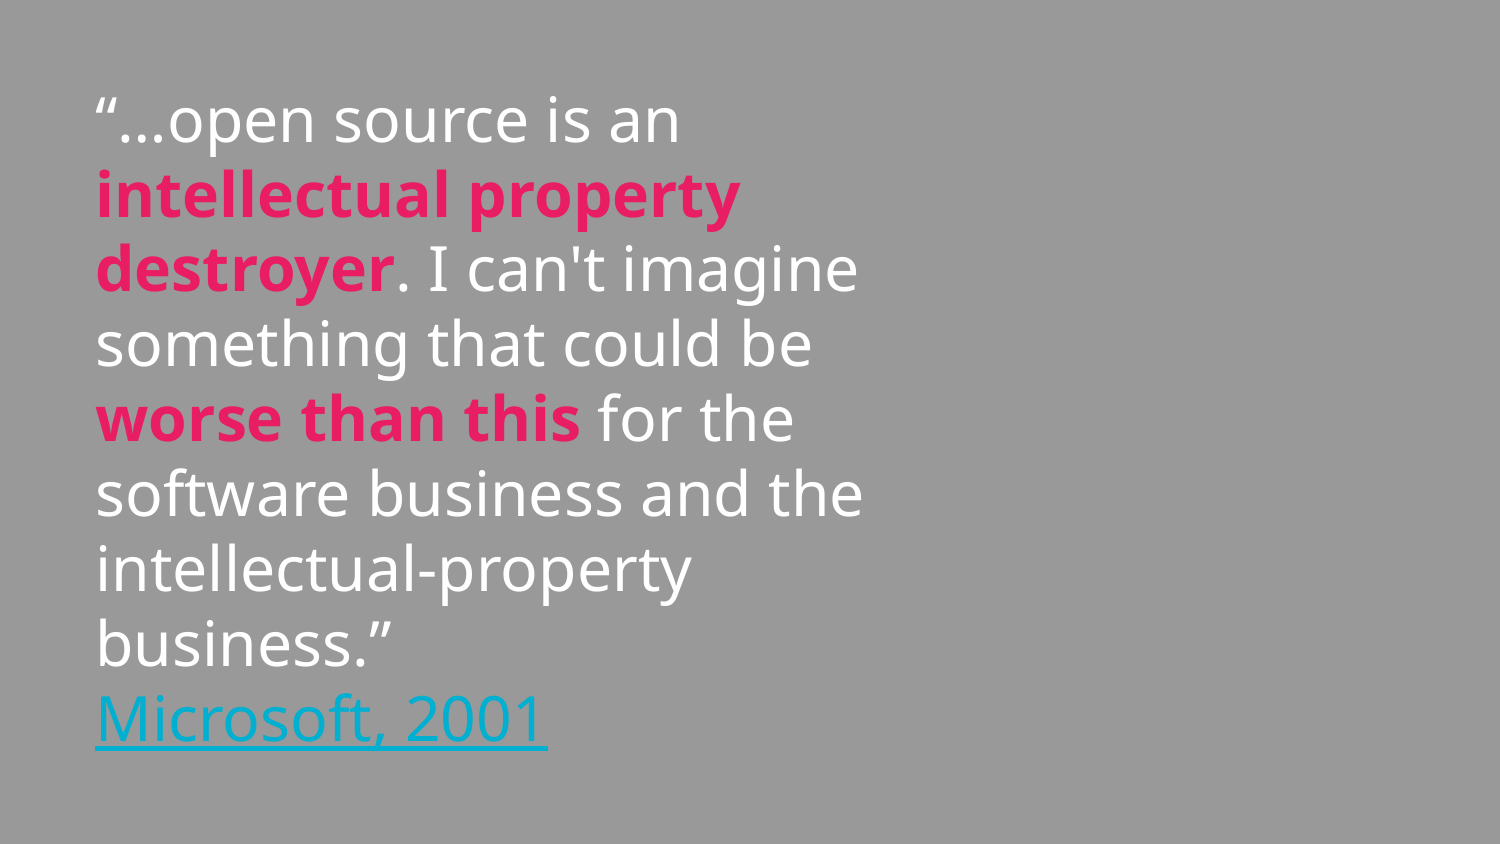

# “…open source is an intellectual property destroyer. I can't imagine something that could be worse than this for the software business and the intellectual-property business.” Microsoft, 2001